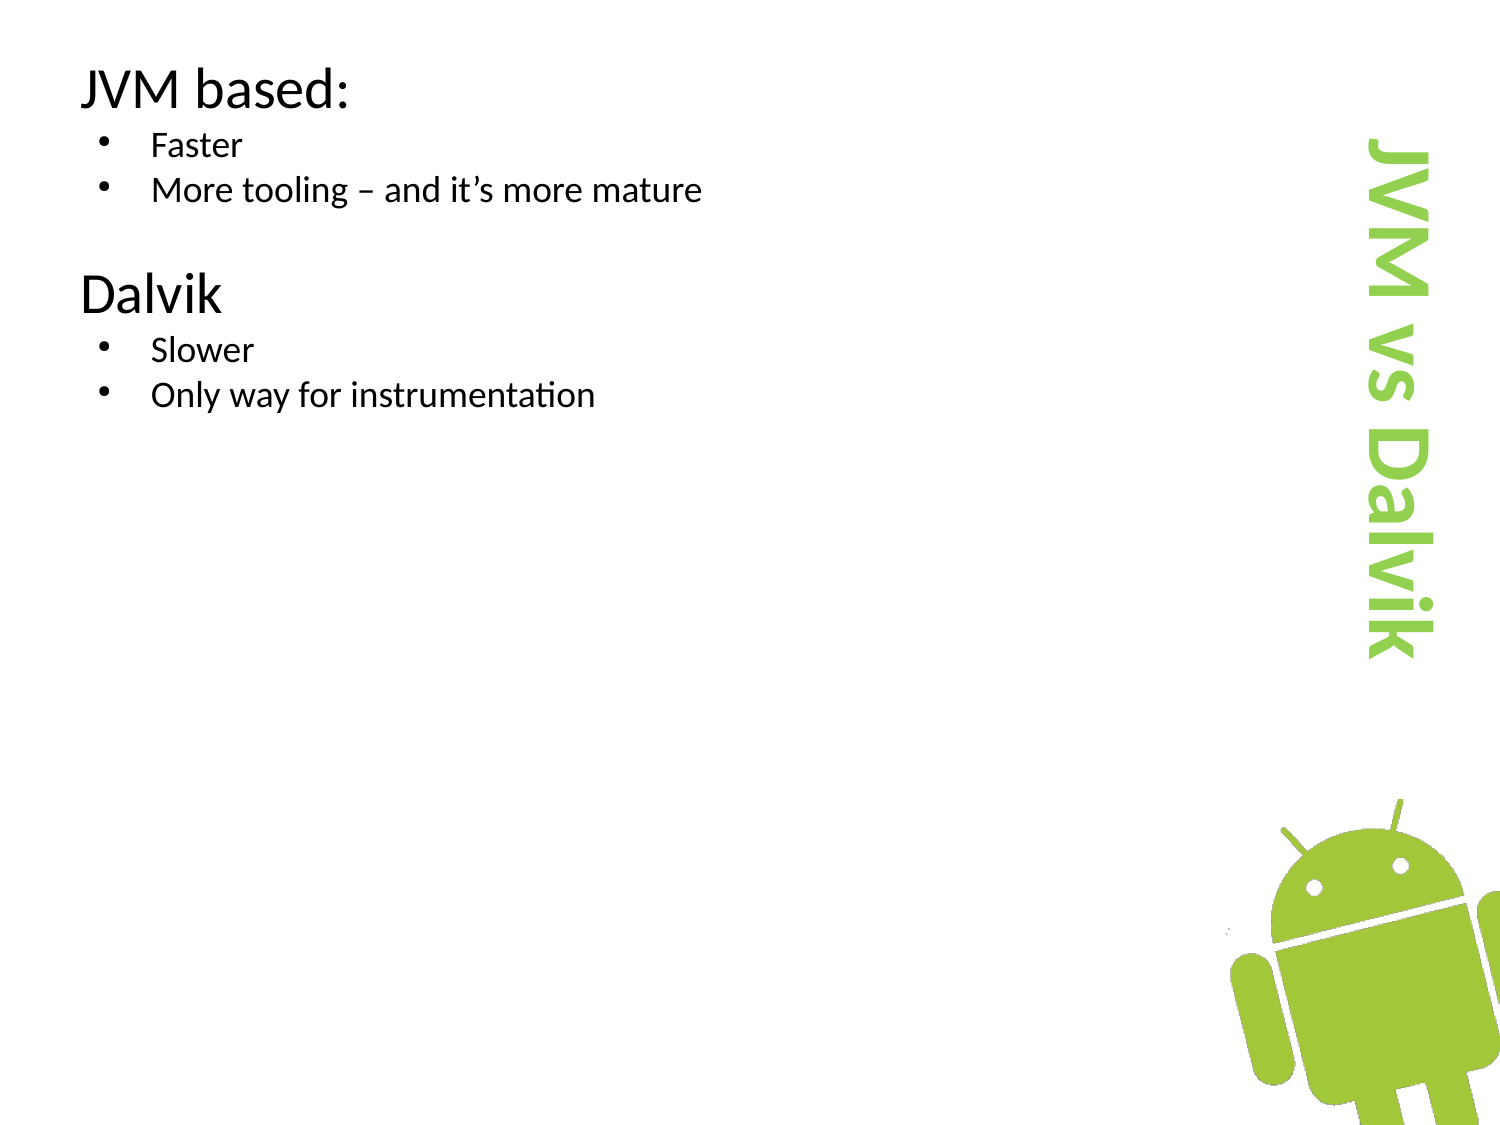

JVM based:
Faster
More tooling – and it’s more mature
Dalvik
Slower
Only way for instrumentation
# JVM vs Dalvik